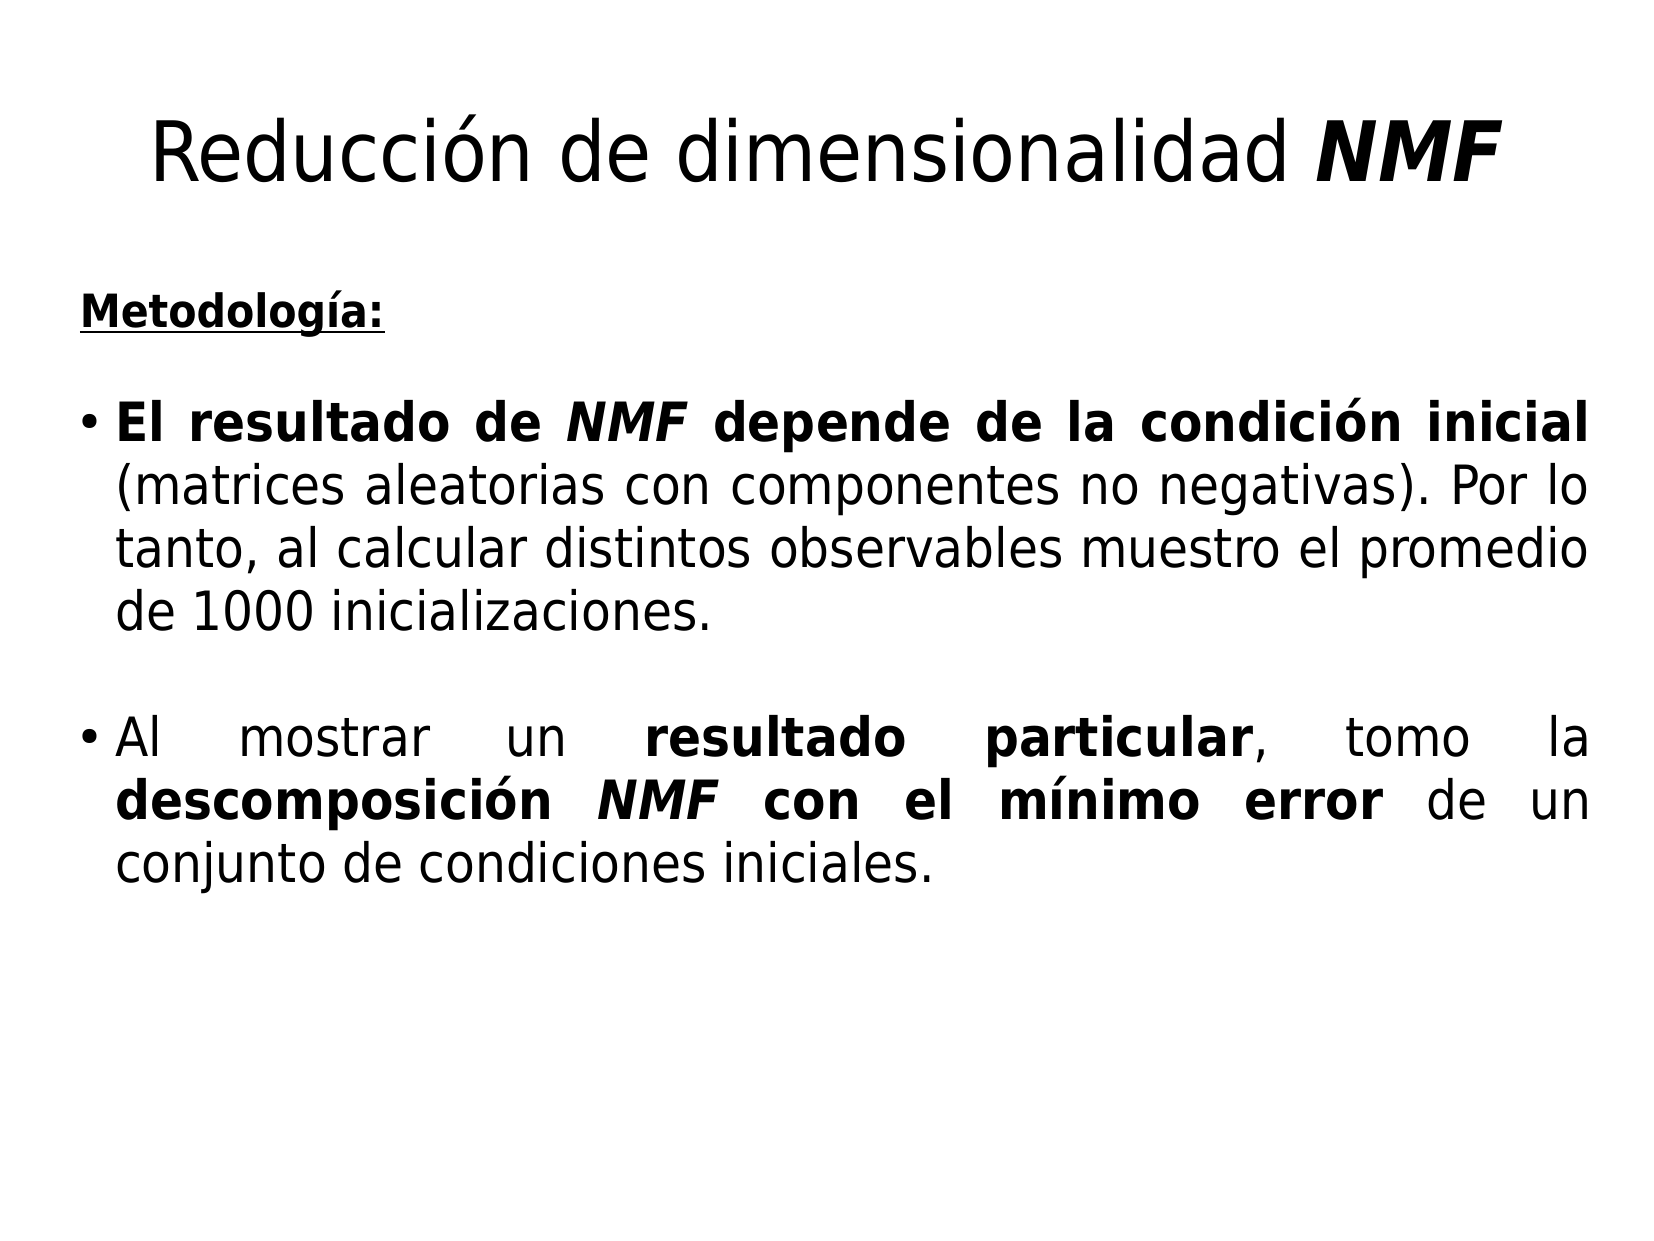

# Reducción de dimensionalidad NMF
Metodología:
El resultado de NMF depende de la condición inicial (matrices aleatorias con componentes no negativas). Por lo tanto, al calcular distintos observables muestro el promedio de 1000 inicializaciones.
Al mostrar un resultado particular, tomo la descomposición NMF con el mínimo error de un conjunto de condiciones iniciales.